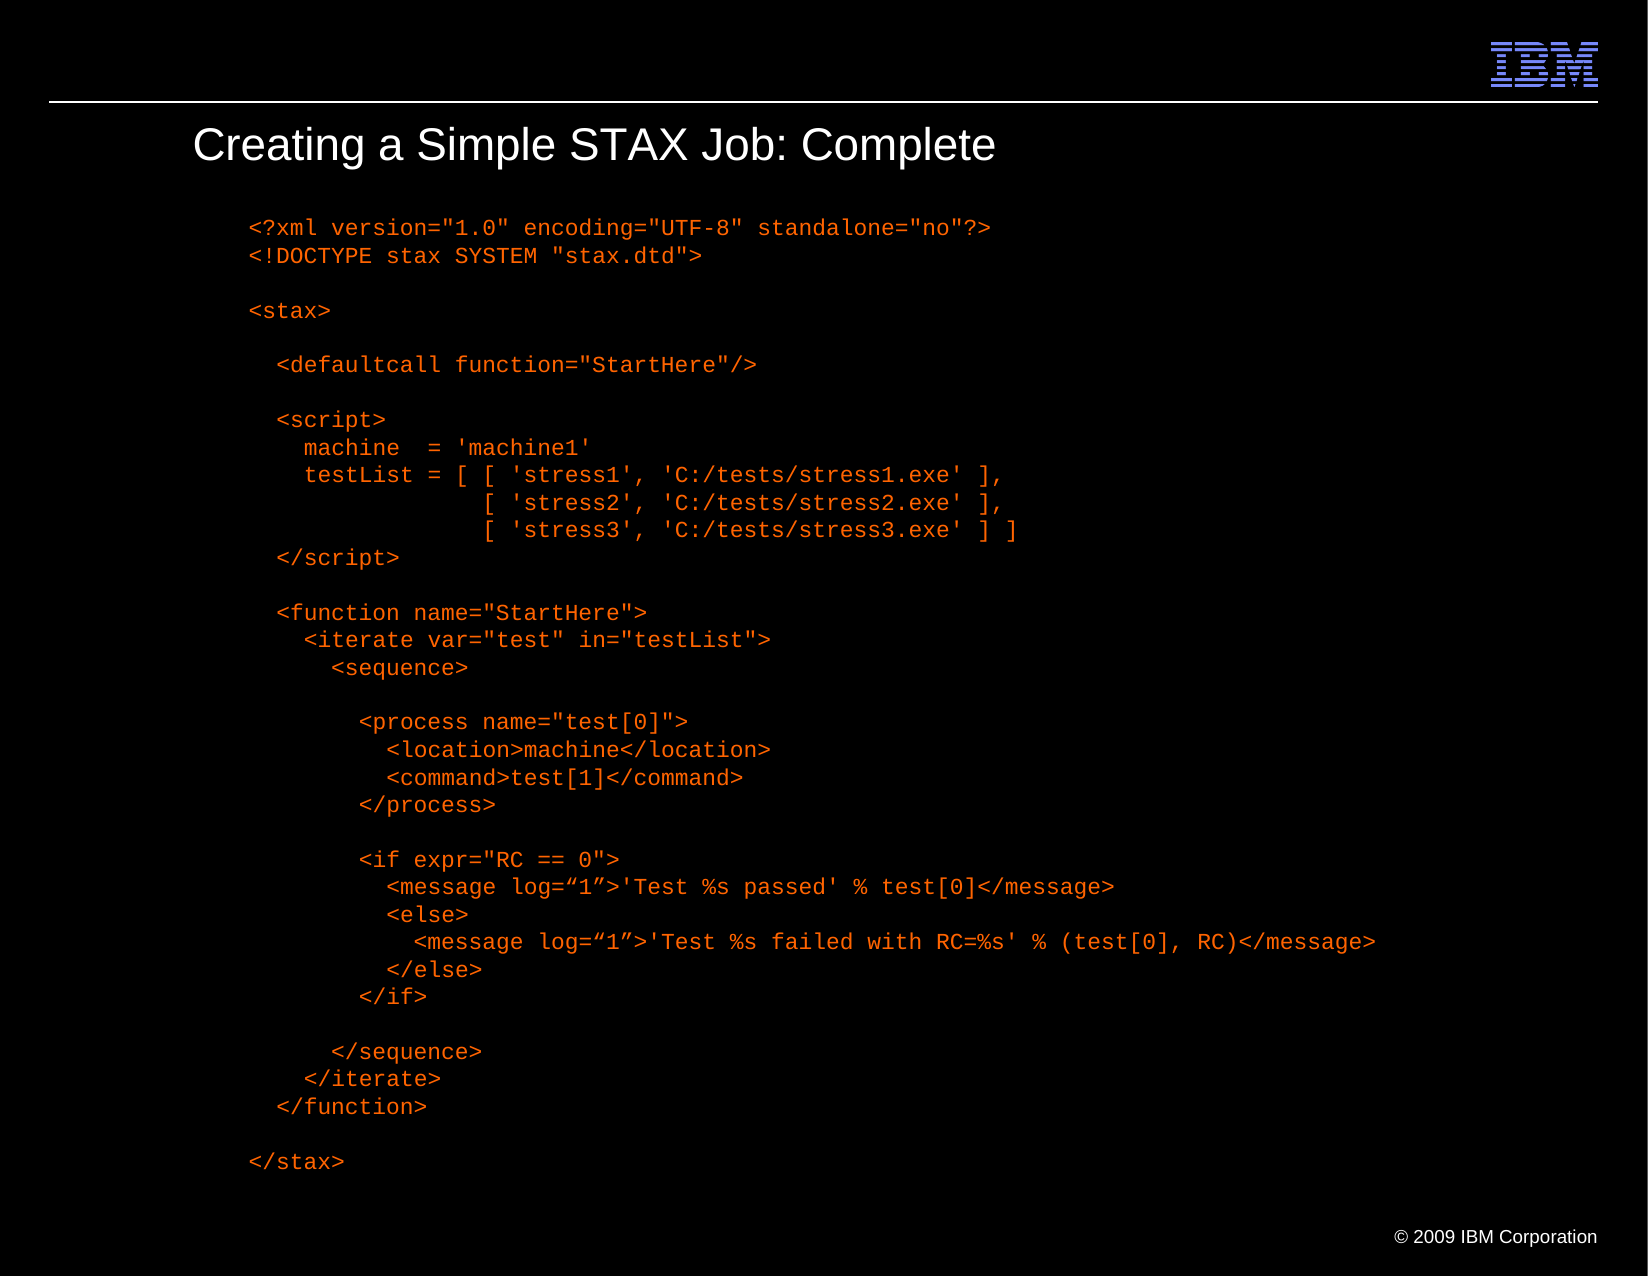

# Creating a Simple STAX Job: Complete
<?xml version="1.0" encoding="UTF-8" standalone="no"?>
<!DOCTYPE stax SYSTEM "stax.dtd">
<stax>
 <defaultcall function="StartHere"/>
 <script>
 machine = 'machine1'
 testList = [ [ 'stress1', 'C:/tests/stress1.exe' ],
 [ 'stress2', 'C:/tests/stress2.exe' ],
 [ 'stress3', 'C:/tests/stress3.exe' ] ]
 </script>
 <function name="StartHere">
 <iterate var="test" in="testList">
 <sequence>
 <process name="test[0]">
 <location>machine</location>
 <command>test[1]</command>
 </process>
 <if expr="RC == 0">
 <message log=“1”>'Test %s passed' % test[0]</message>
 <else>
 <message log=“1”>'Test %s failed with RC=%s' % (test[0], RC)</message>
 </else>
 </if>
 </sequence>
 </iterate>
 </function>
</stax>